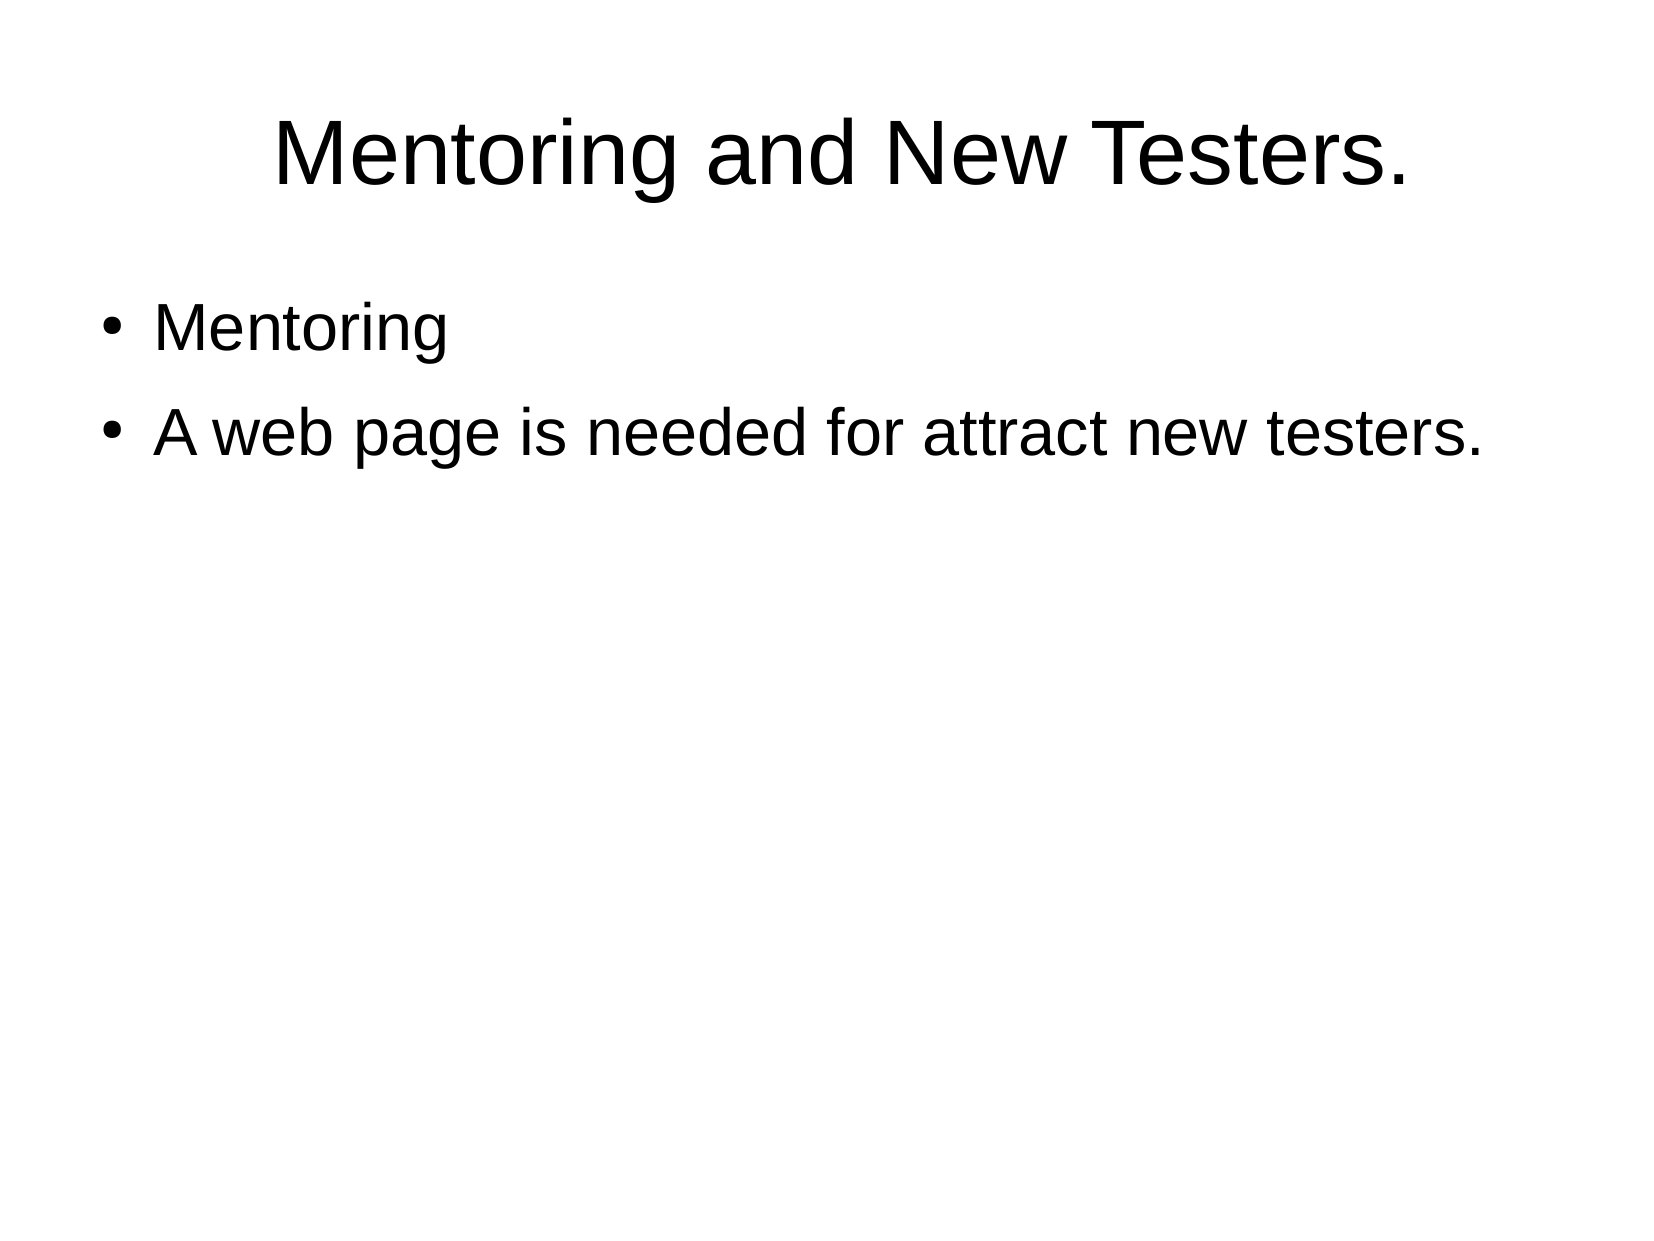

# Mentoring and New Testers.
Mentoring
A web page is needed for attract new testers.